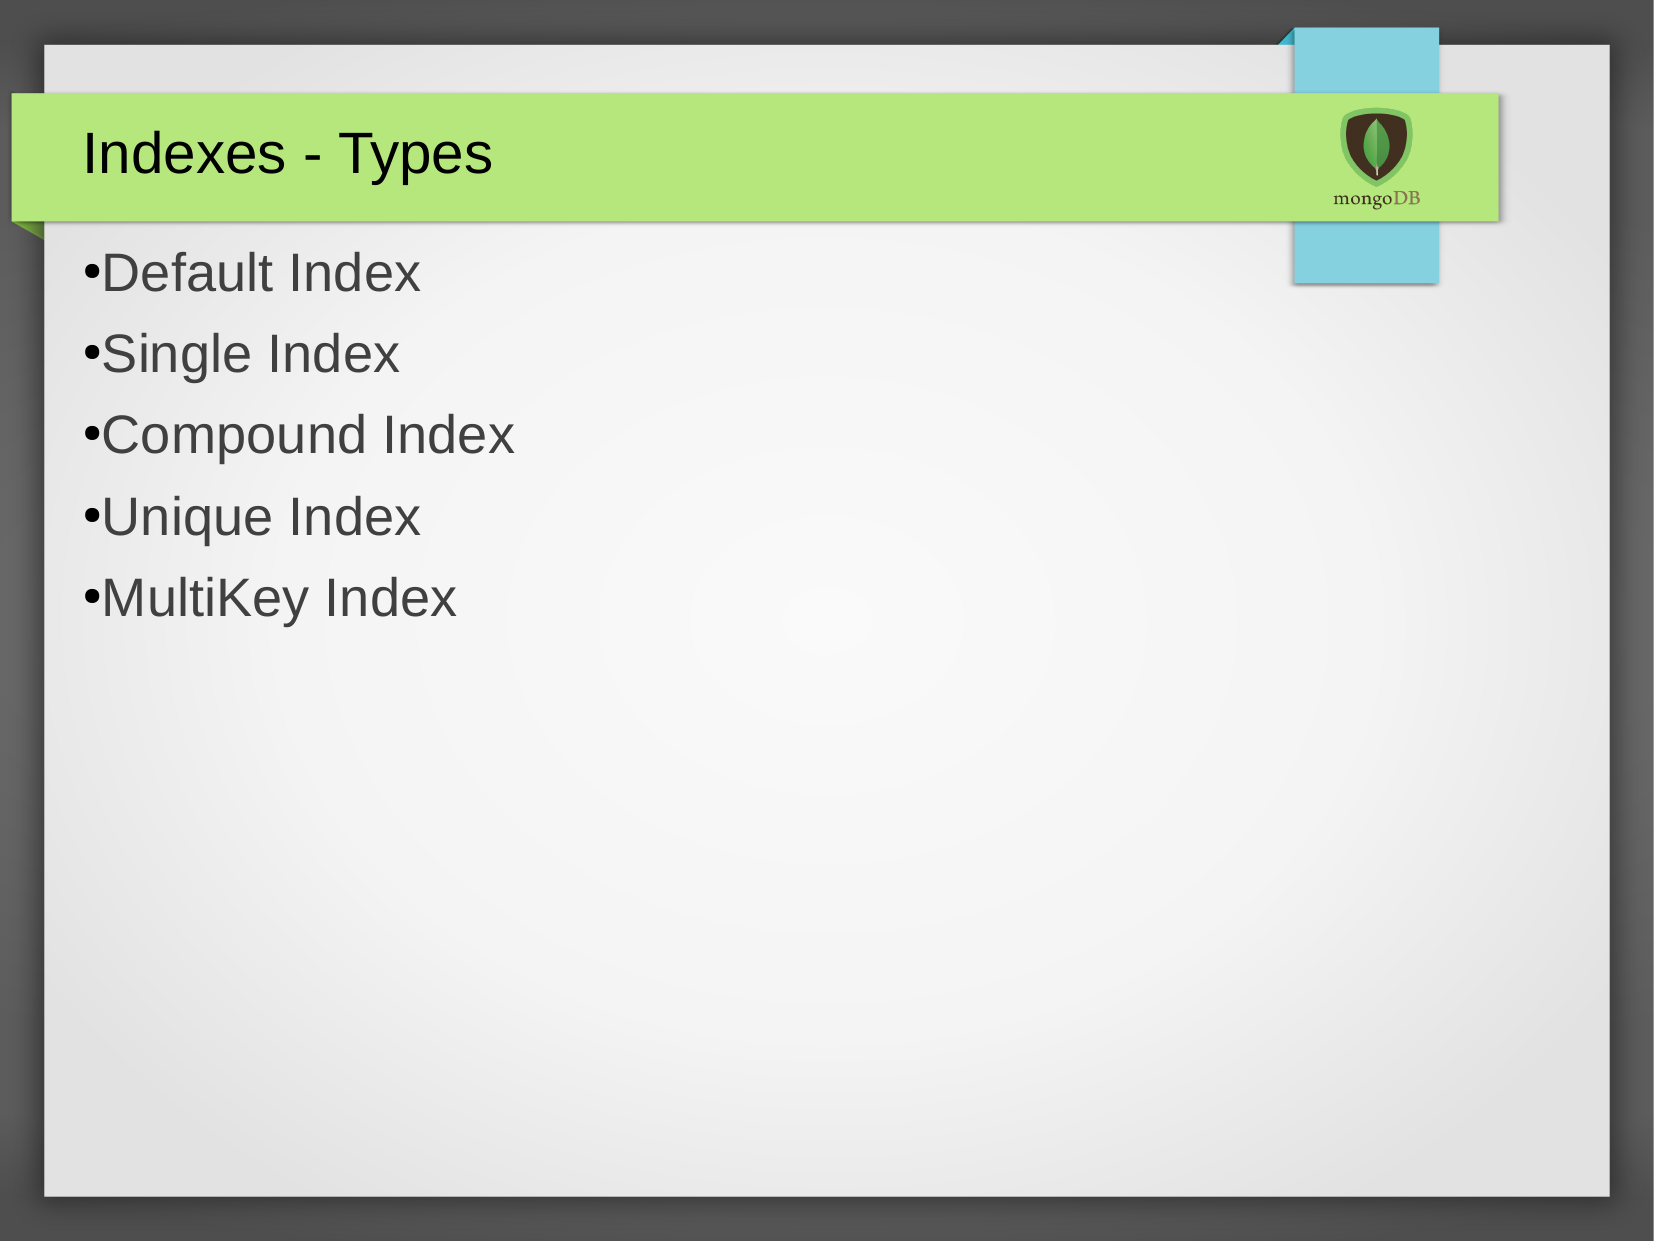

# Indexes - Types
Default Index
Single Index
Compound Index
Unique Index
MultiKey Index